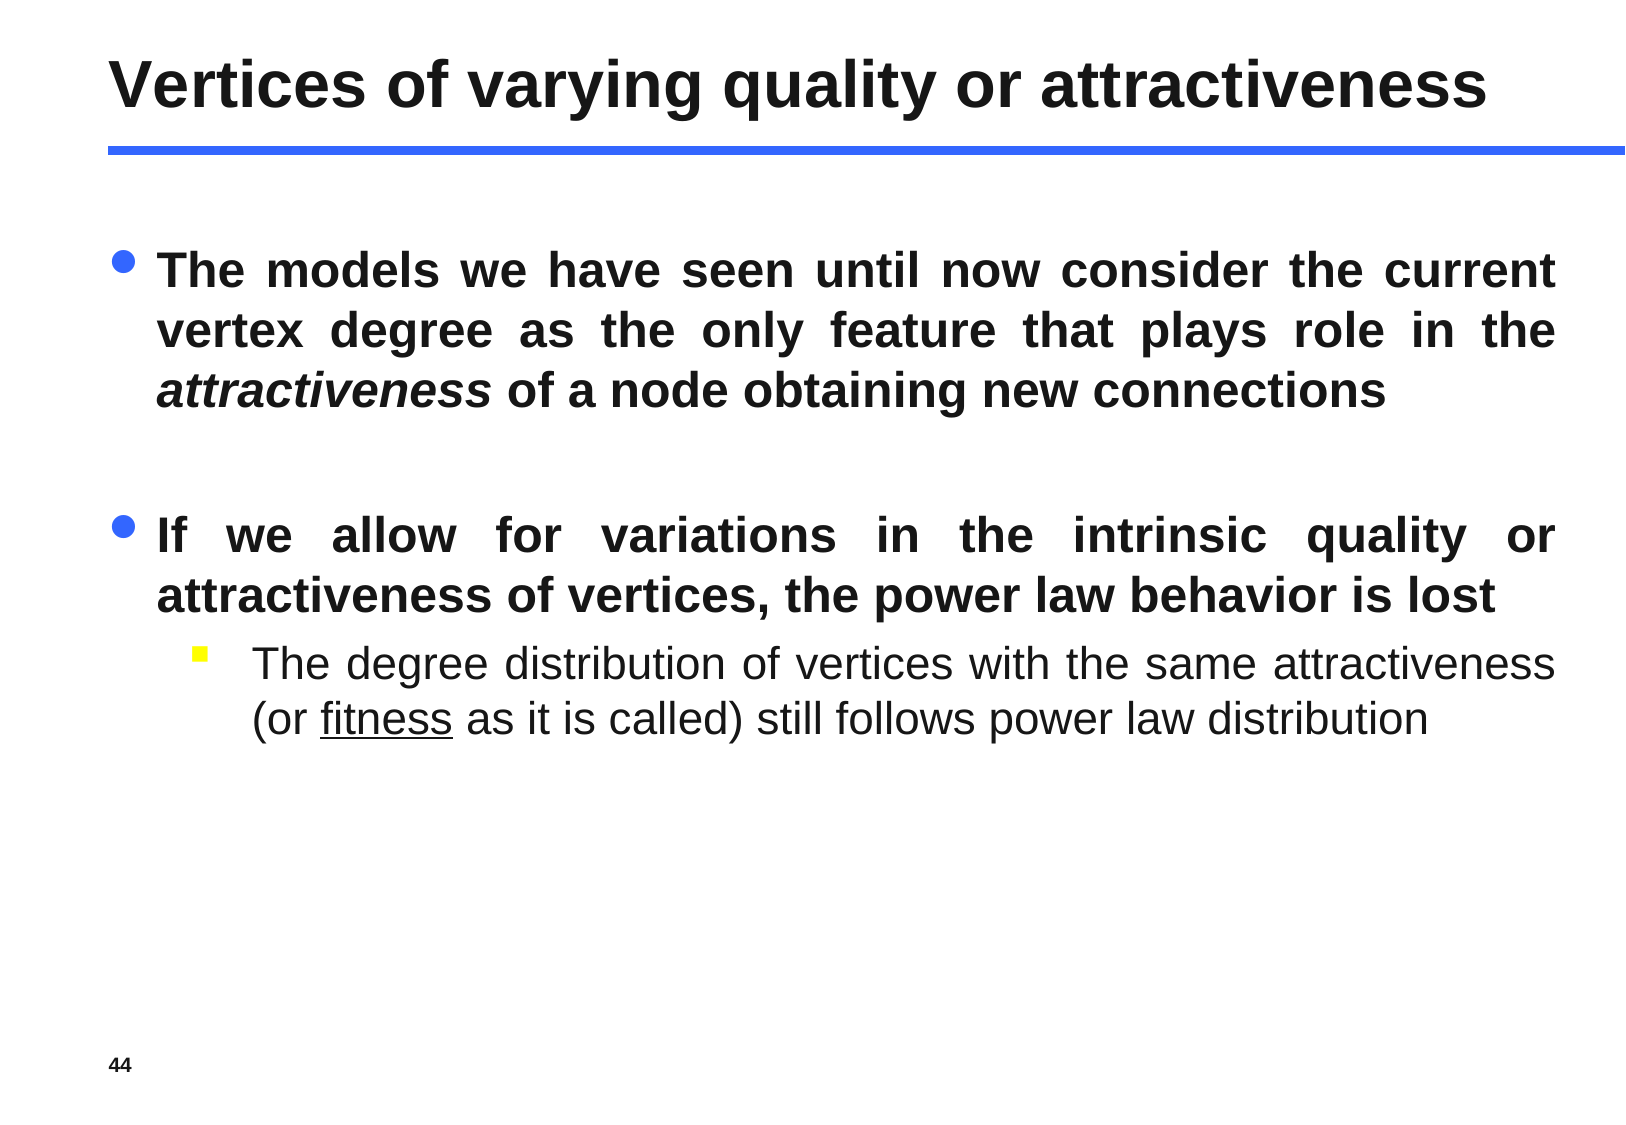

# Vertices of varying quality or attractiveness
The models we have seen until now consider the current vertex degree as the only feature that plays role in the attractiveness of a node obtaining new connections
If we allow for variations in the intrinsic quality or attractiveness of vertices, the power law behavior is lost
The degree distribution of vertices with the same attractiveness (or fitness as it is called) still follows power law distribution